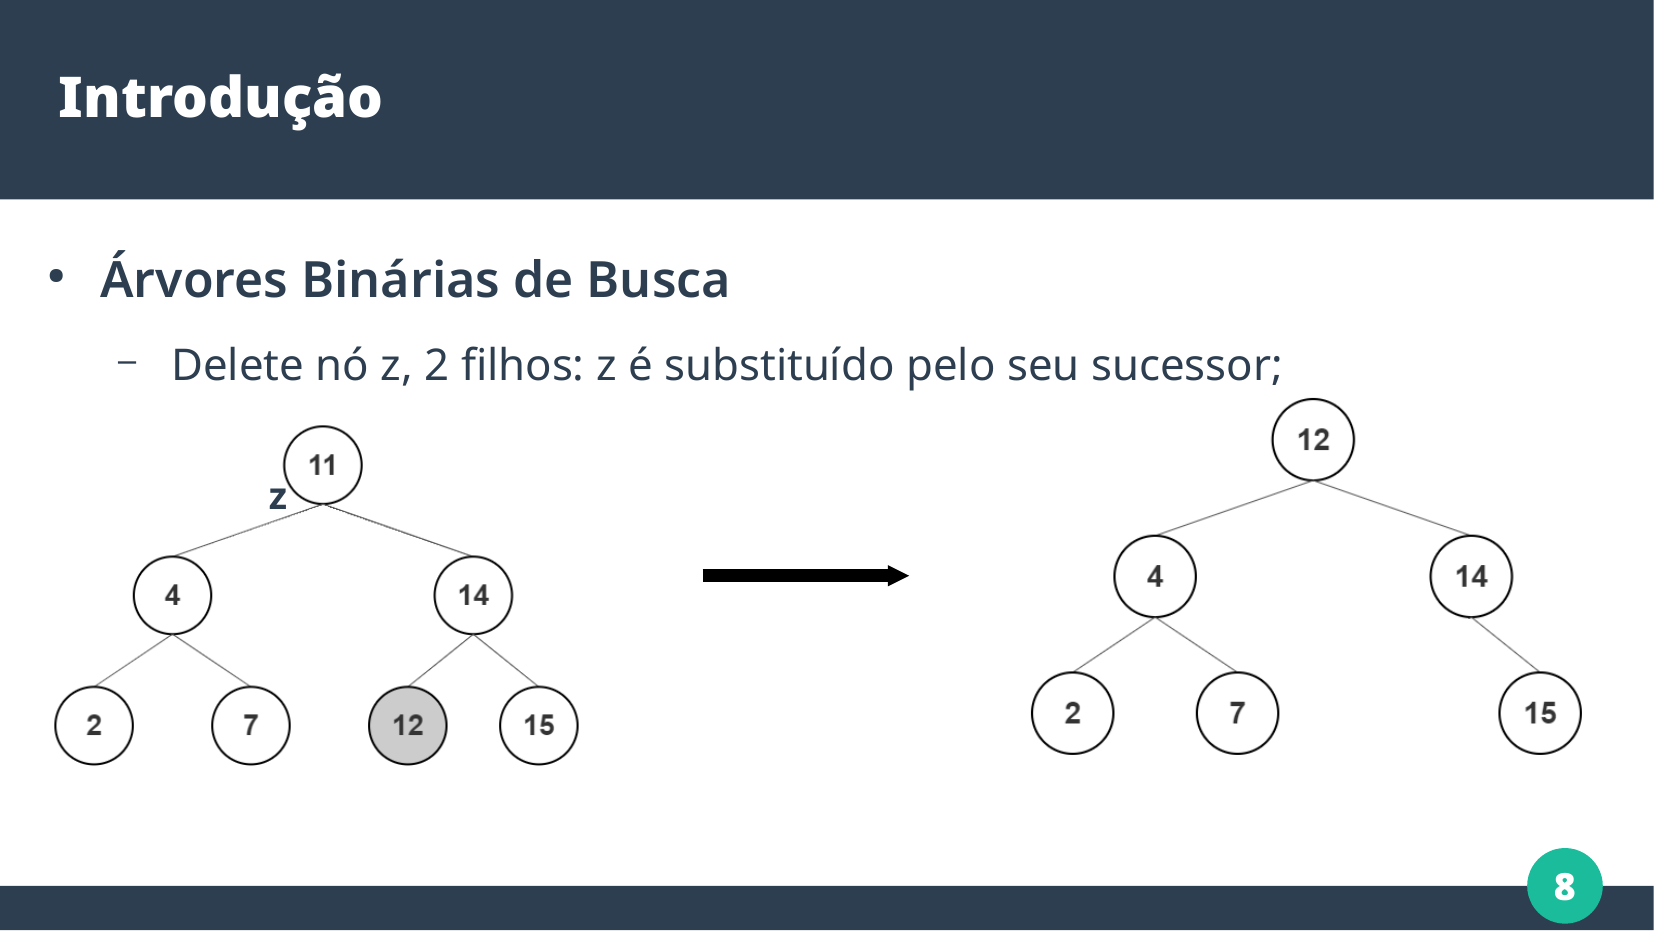

# Introdução
Árvores Binárias de Busca
Delete nó z, 2 filhos: z é substituído pelo seu sucessor;
z
z